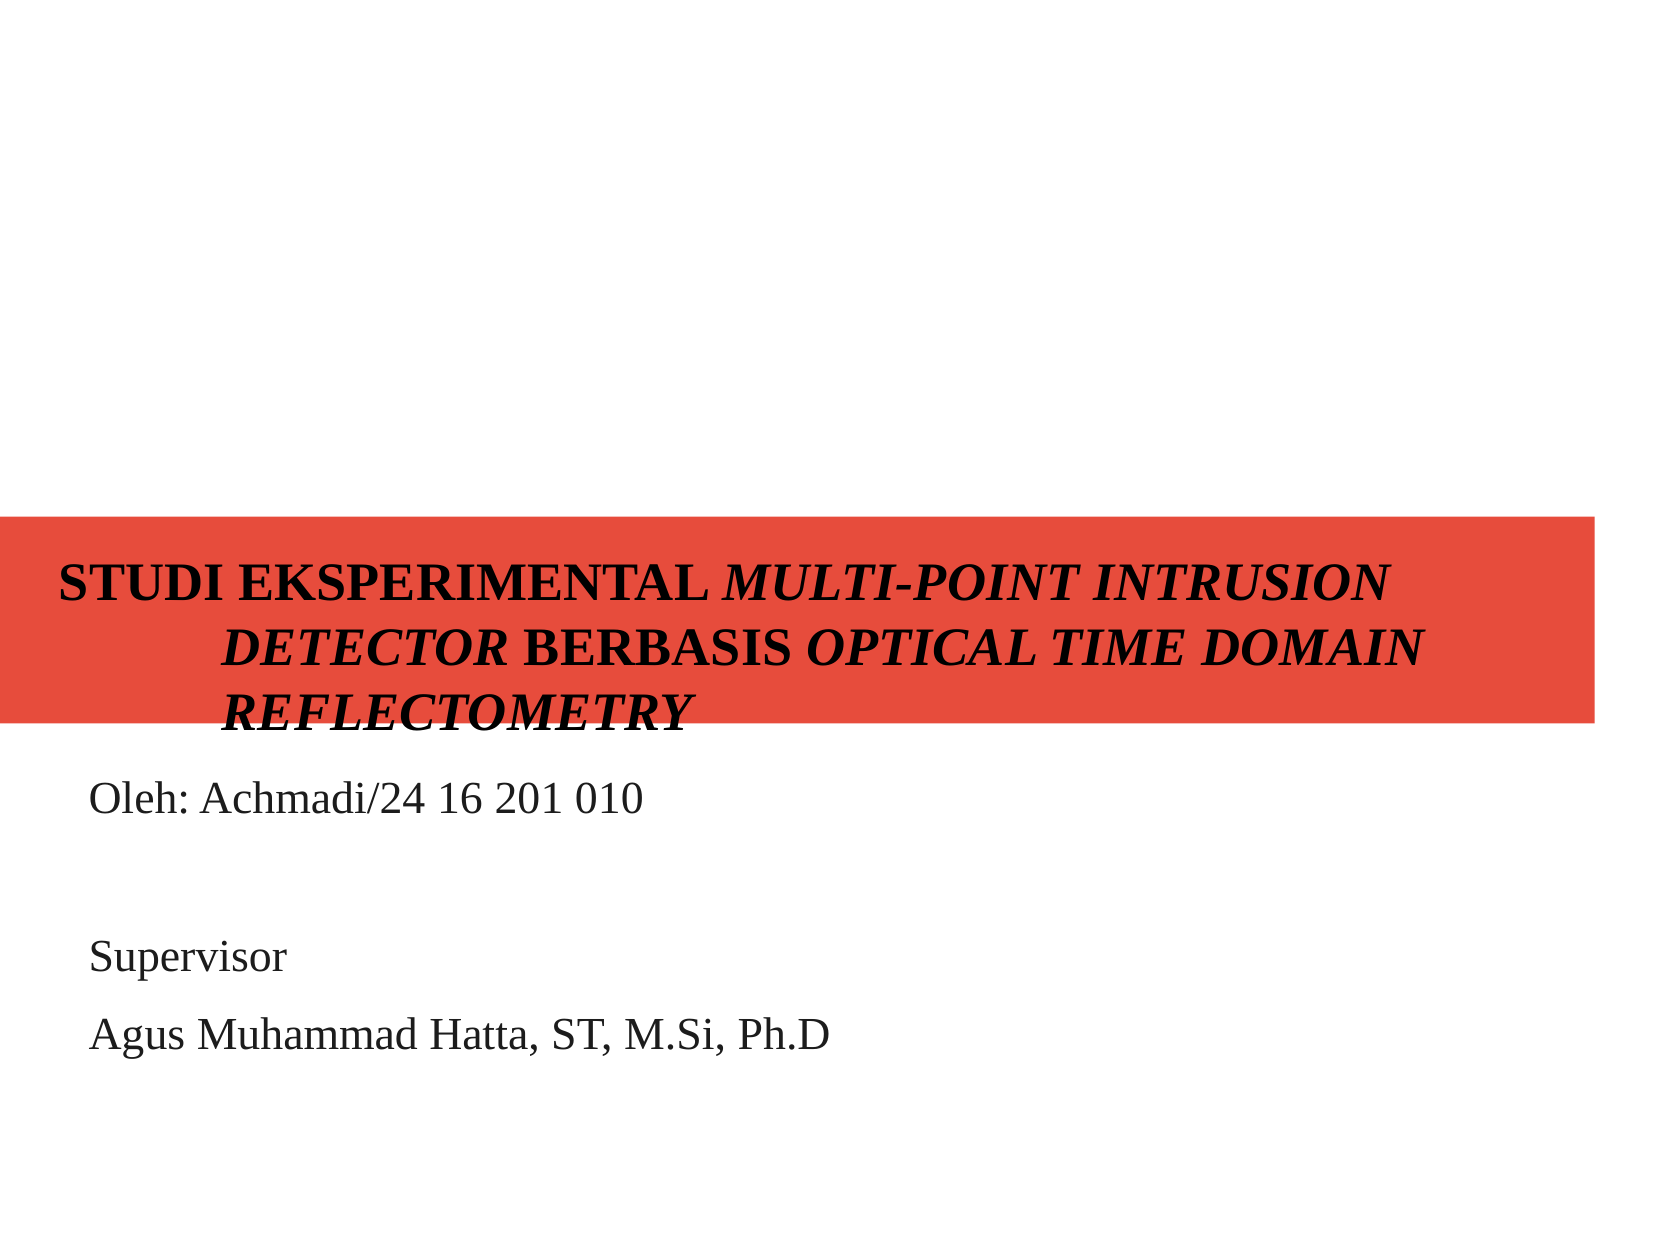

# STUDI EKSPERIMENTAL MULTI-POINT INTRUSION DETECTOR BERBASIS OPTICAL TIME DOMAIN REFLECTOMETRY
Oleh: Achmadi/24 16 201 010
Supervisor
Agus Muhammad Hatta, ST, M.Si, Ph.D